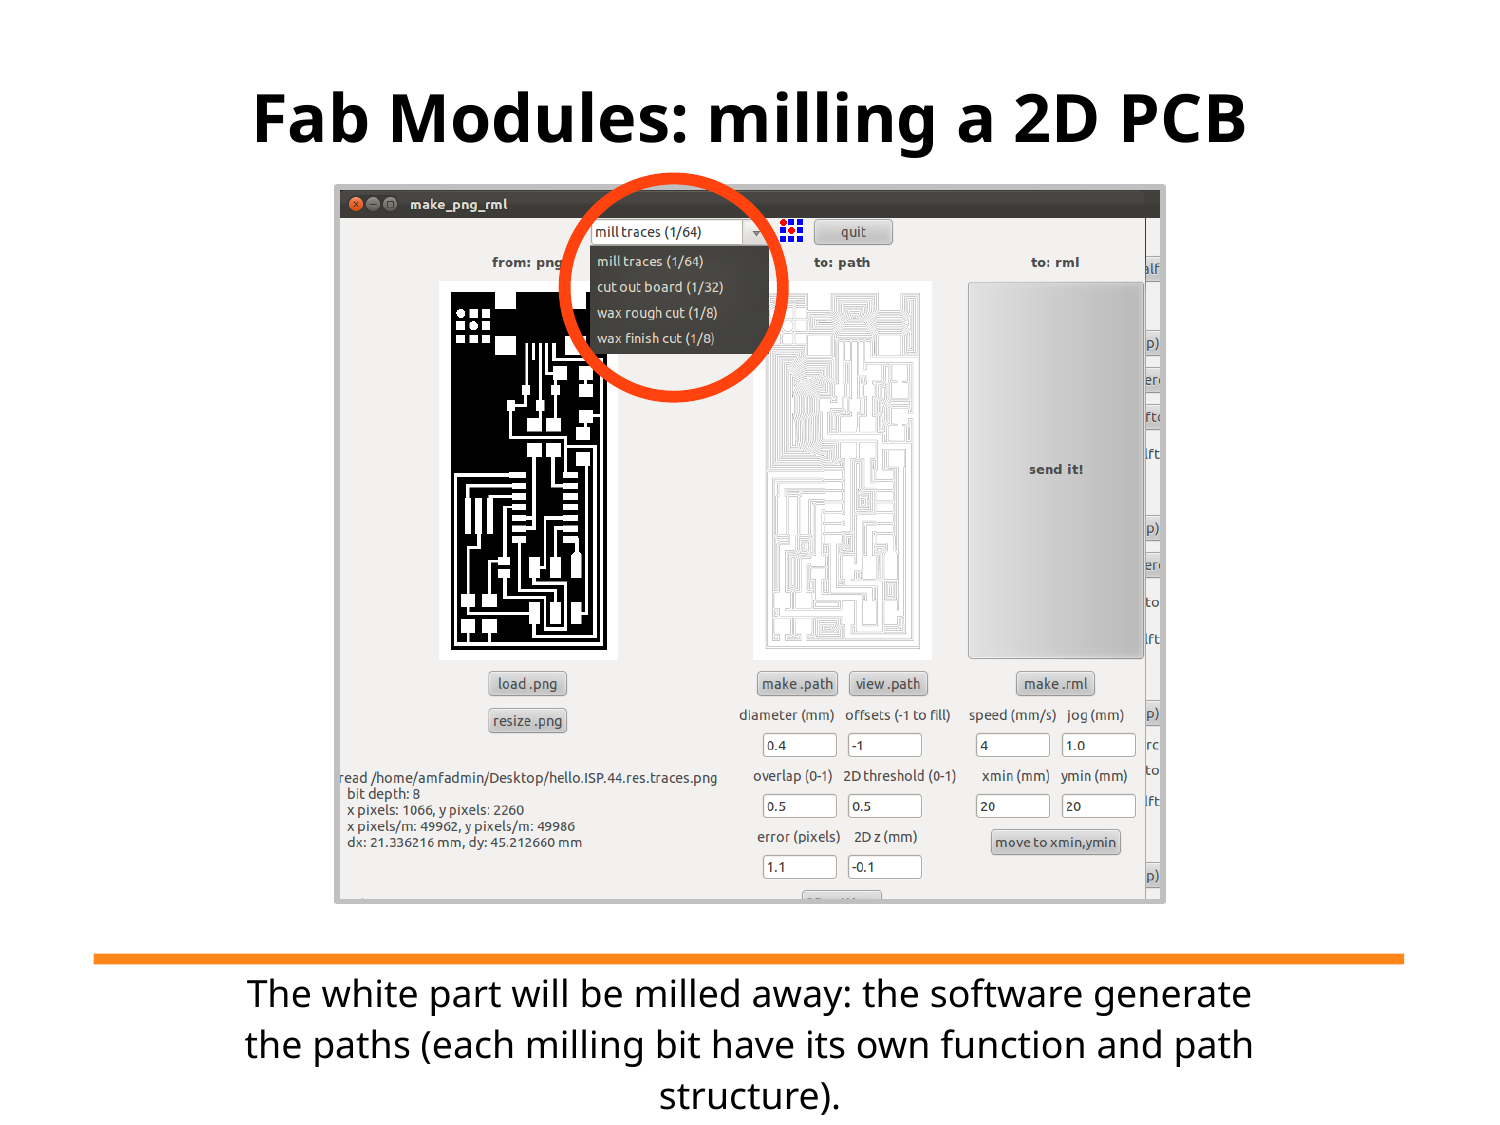

# Fab Modules: milling a 2D PCB
The white part will be milled away: the software generate the paths (each milling bit have its own function and path structure).